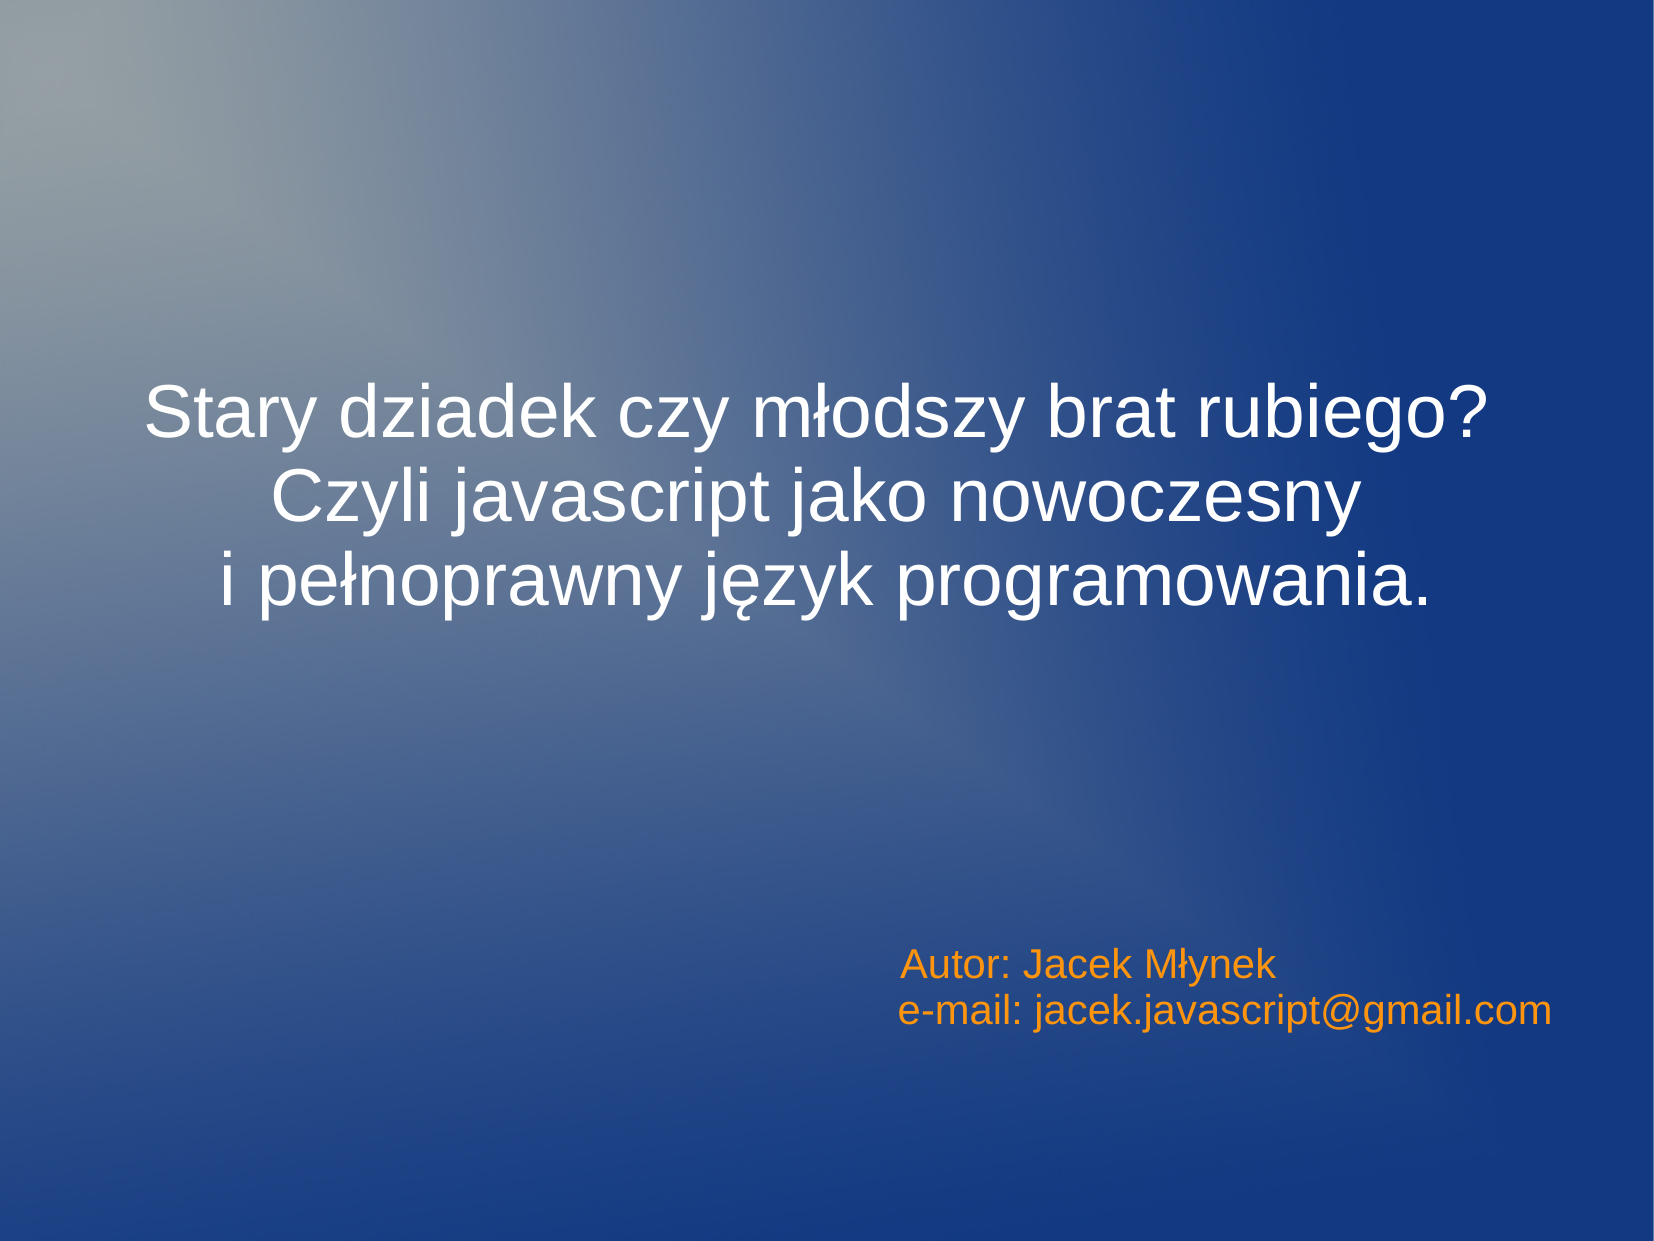

# Stary dziadek czy młodszy brat rubiego?
Czyli javascript jako nowoczesny
i pełnoprawny język programowania.
 Autor: Jacek Młynek
e-mail: jacek.javascript@gmail.com